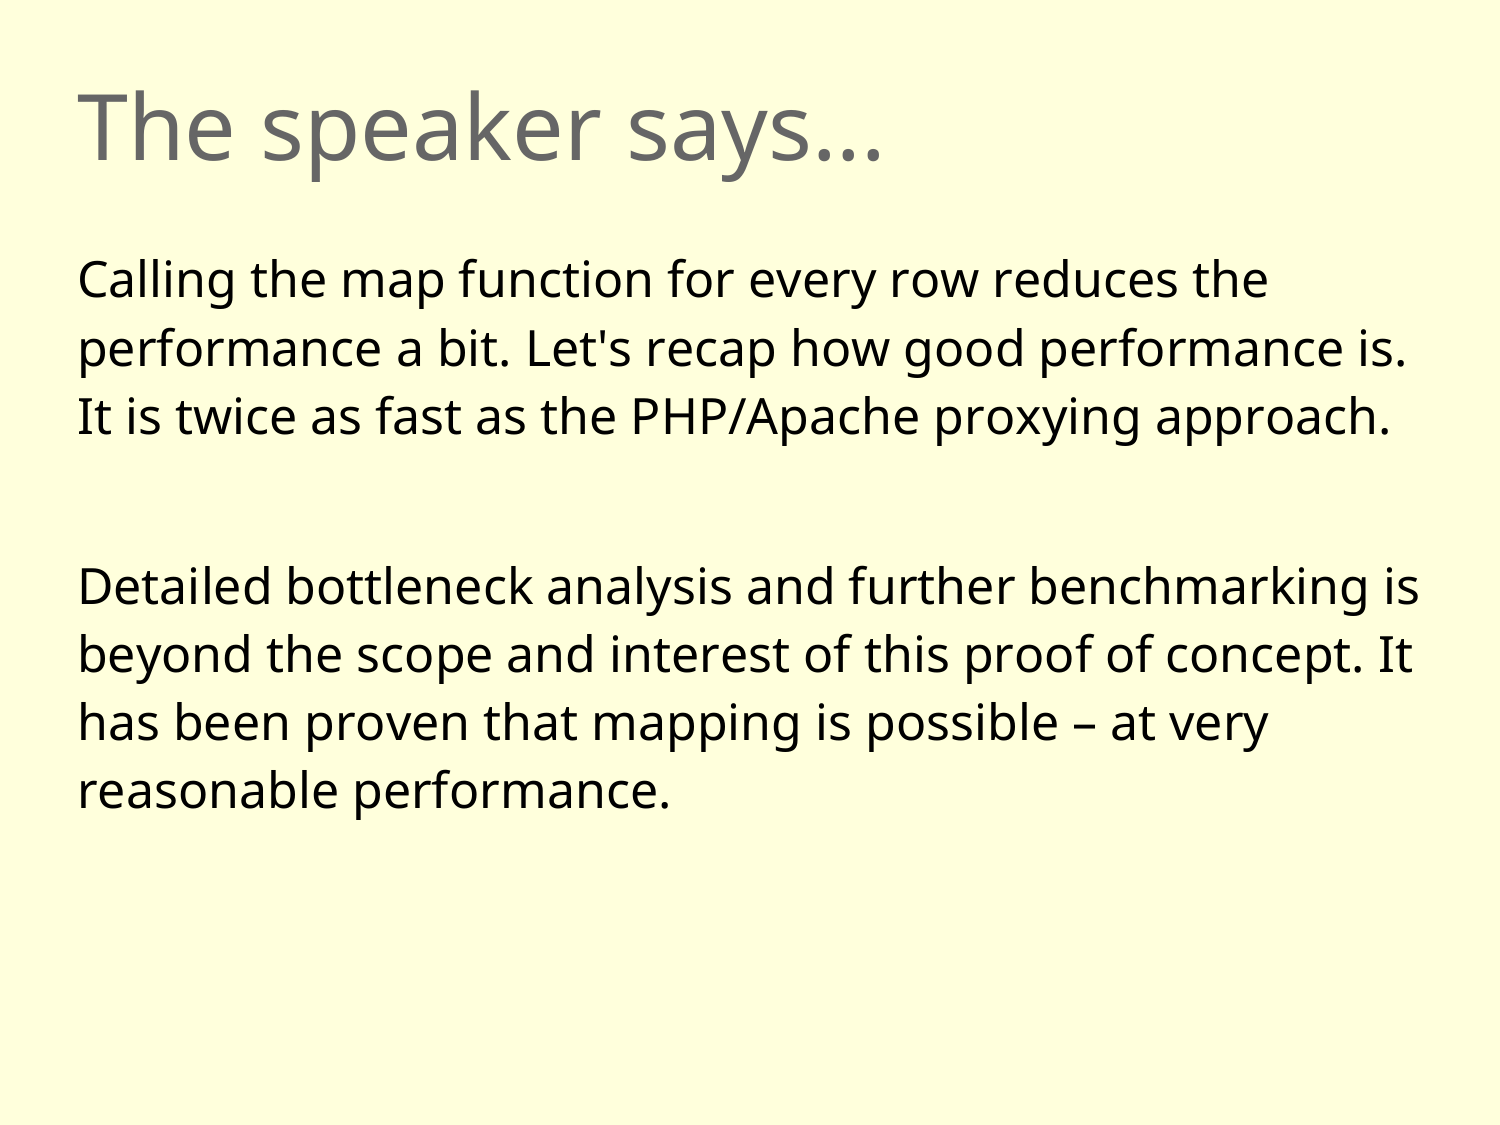

# The speaker says...
Calling the map function for every row reduces the performance a bit. Let's recap how good performance is. It is twice as fast as the PHP/Apache proxying approach.
Detailed bottleneck analysis and further benchmarking is beyond the scope and interest of this proof of concept. It has been proven that mapping is possible – at very reasonable performance.